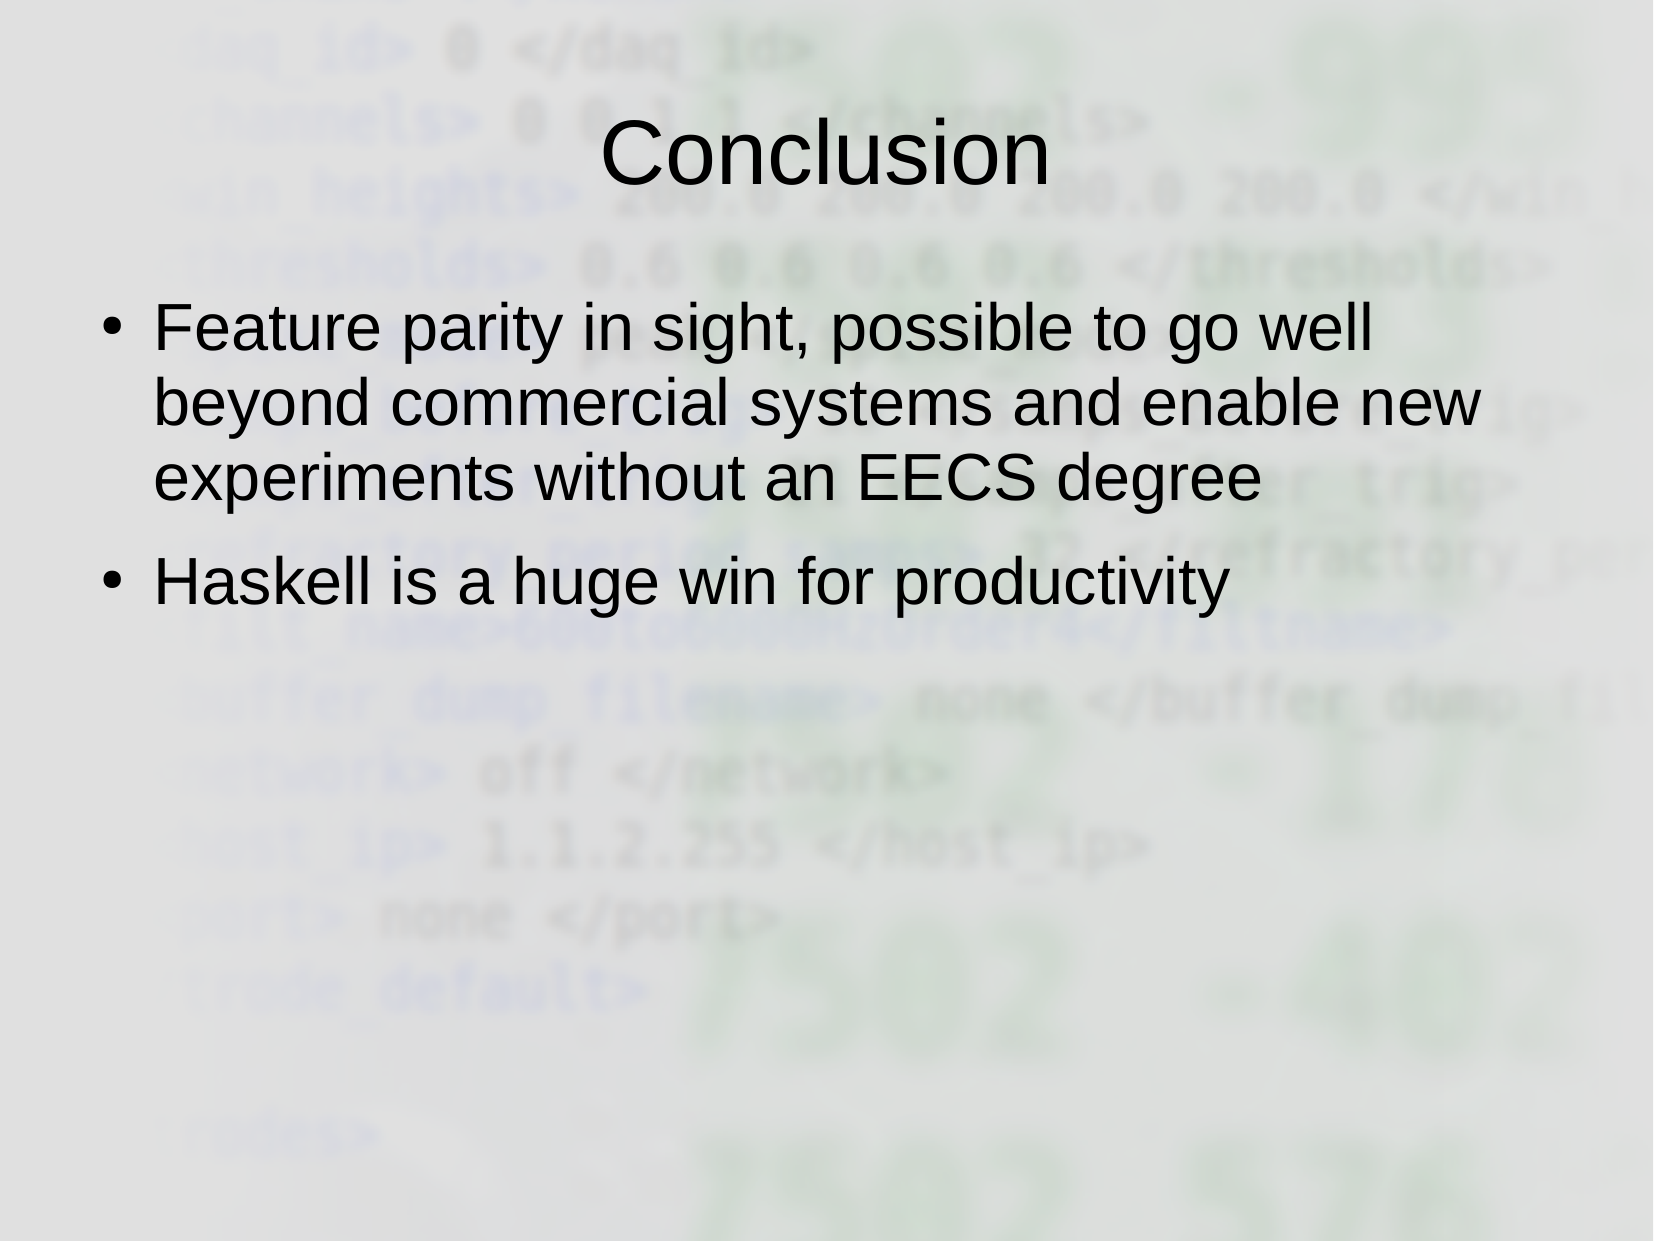

# Conclusion
Feature parity in sight, possible to go well beyond commercial systems and enable new experiments without an EECS degree
Haskell is a huge win for productivity